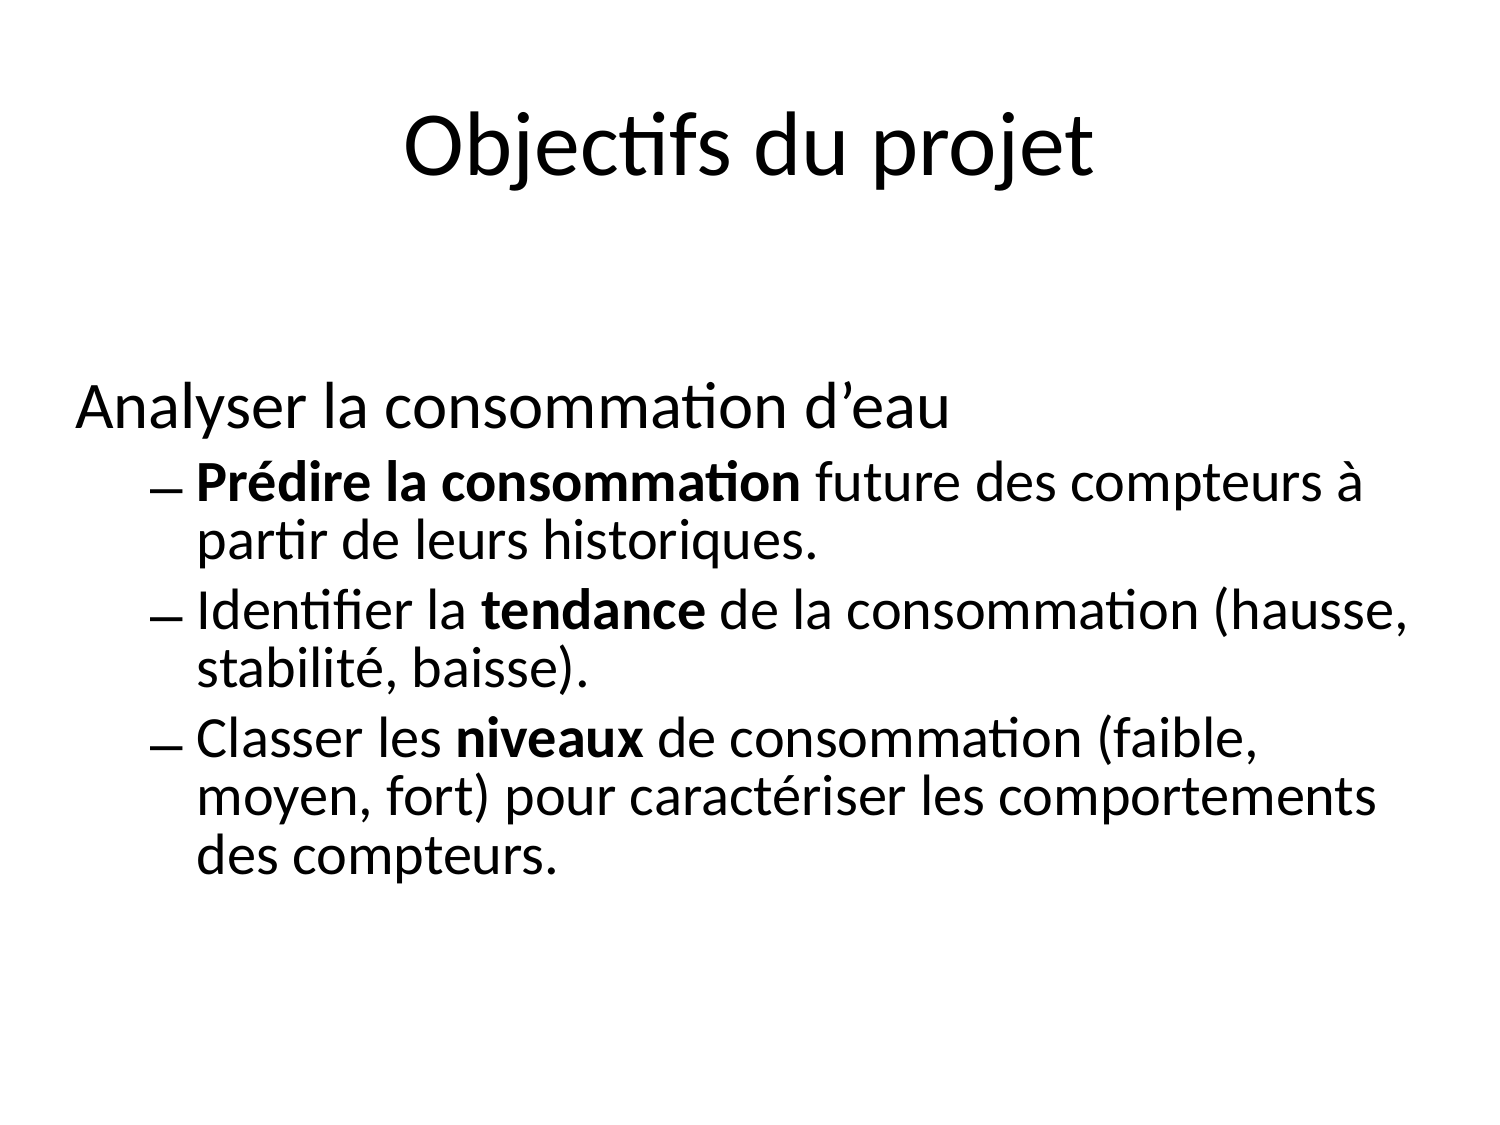

# Objectifs du projet
Analyser la consommation d’eau
Prédire la consommation future des compteurs à partir de leurs historiques.
Identifier la tendance de la consommation (hausse, stabilité, baisse).
Classer les niveaux de consommation (faible, moyen, fort) pour caractériser les comportements des compteurs.